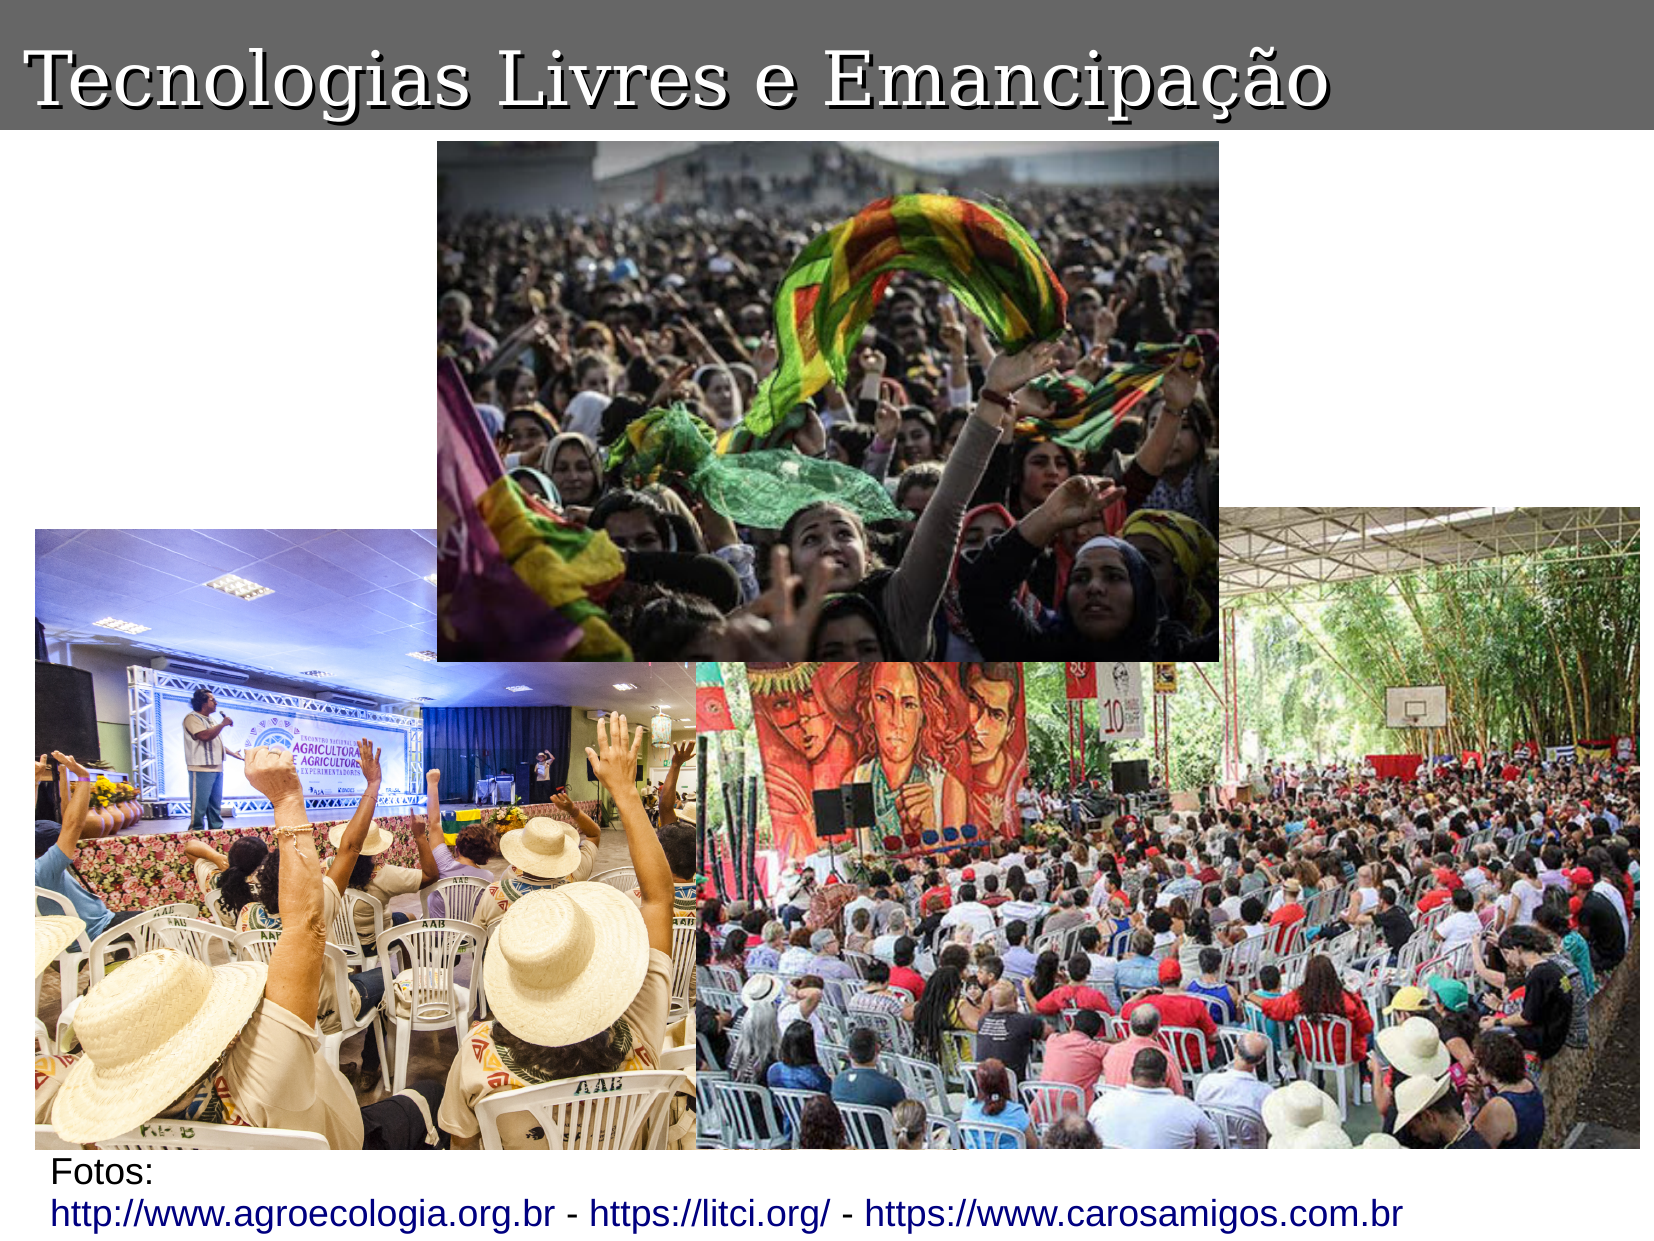

# Tecnologias Livres e Emancipação
Fotos:
http://www.agroecologia.org.br - https://litci.org/ - https://www.carosamigos.com.br